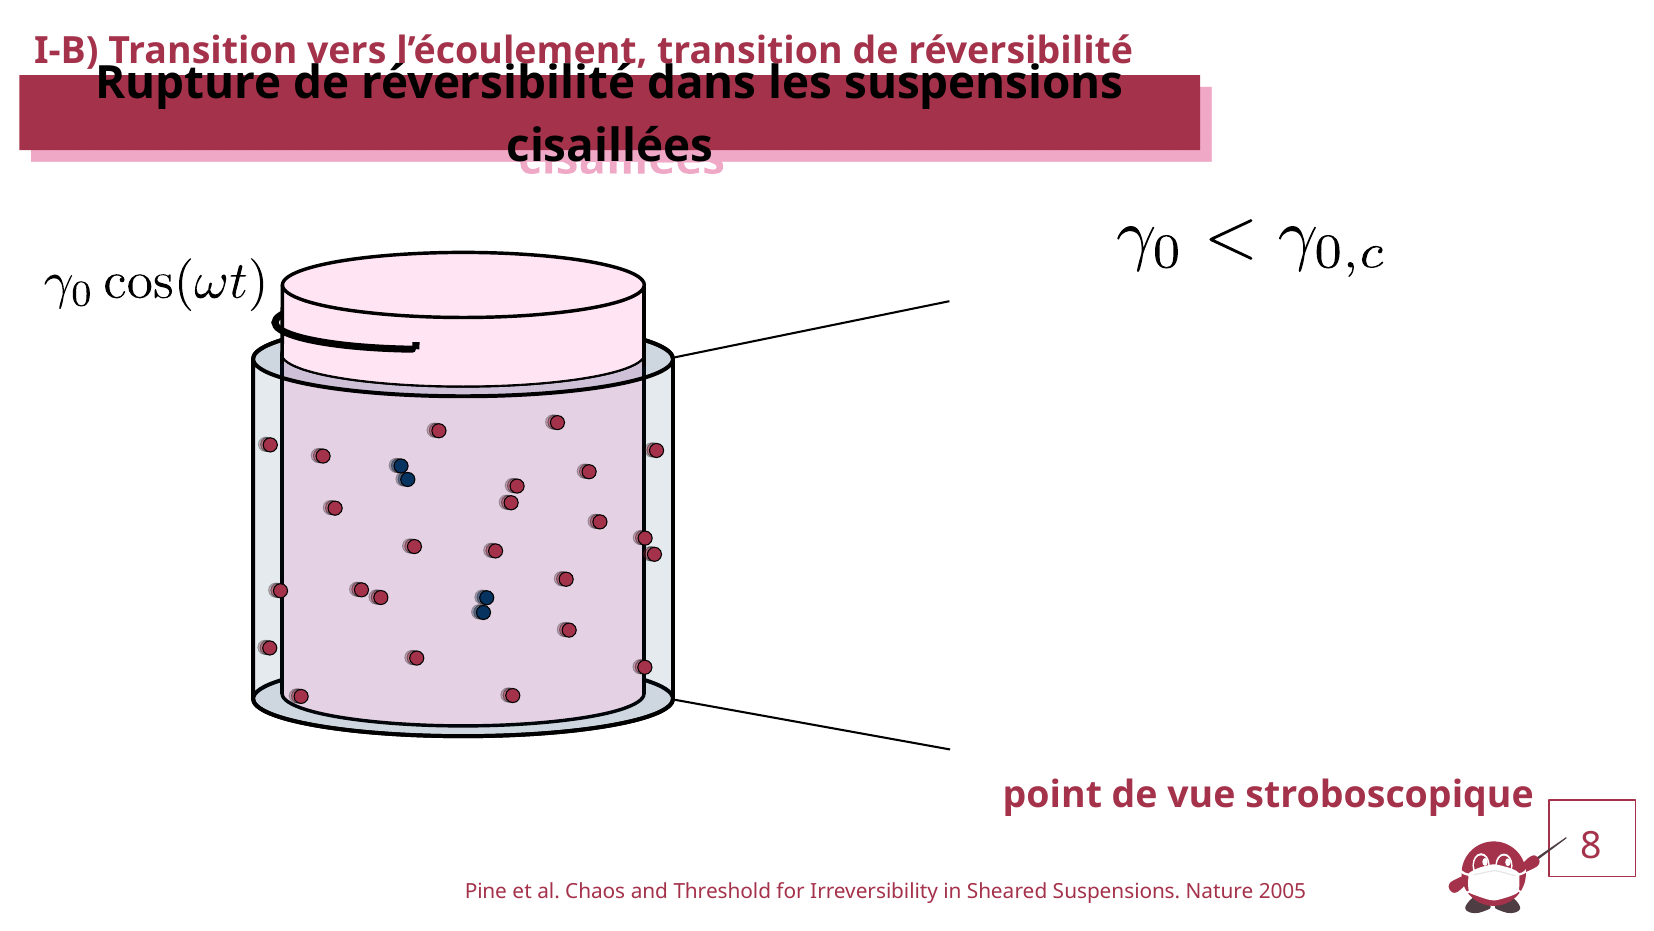

I-B) Transition vers l’écoulement, transition de réversibilité
Rupture de réversibilité dans les suspensions cisaillées
point de vue stroboscopique
Pine et al. Chaos and Threshold for Irreversibility in Sheared Suspensions. Nature 2005